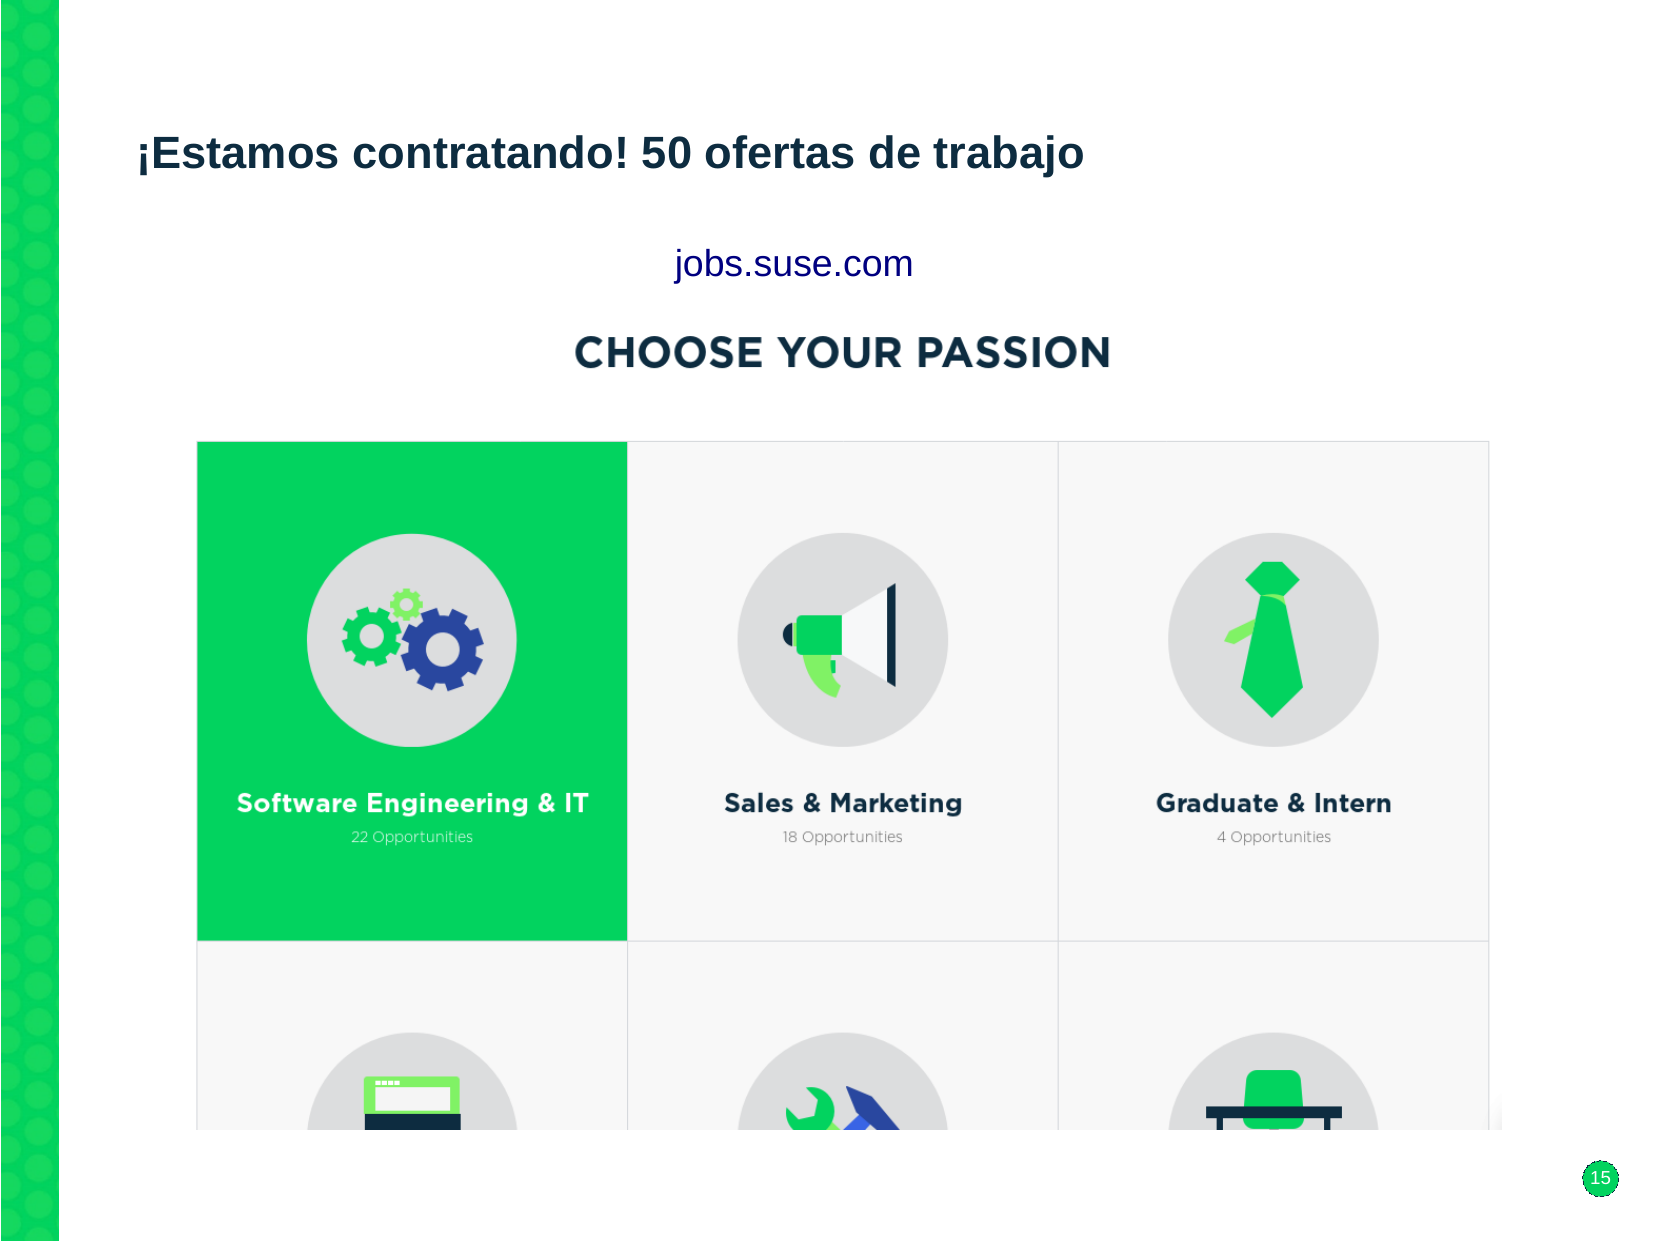

# ¡Estamos contratando! 50 ofertas de trabajo
jobs.suse.com
15